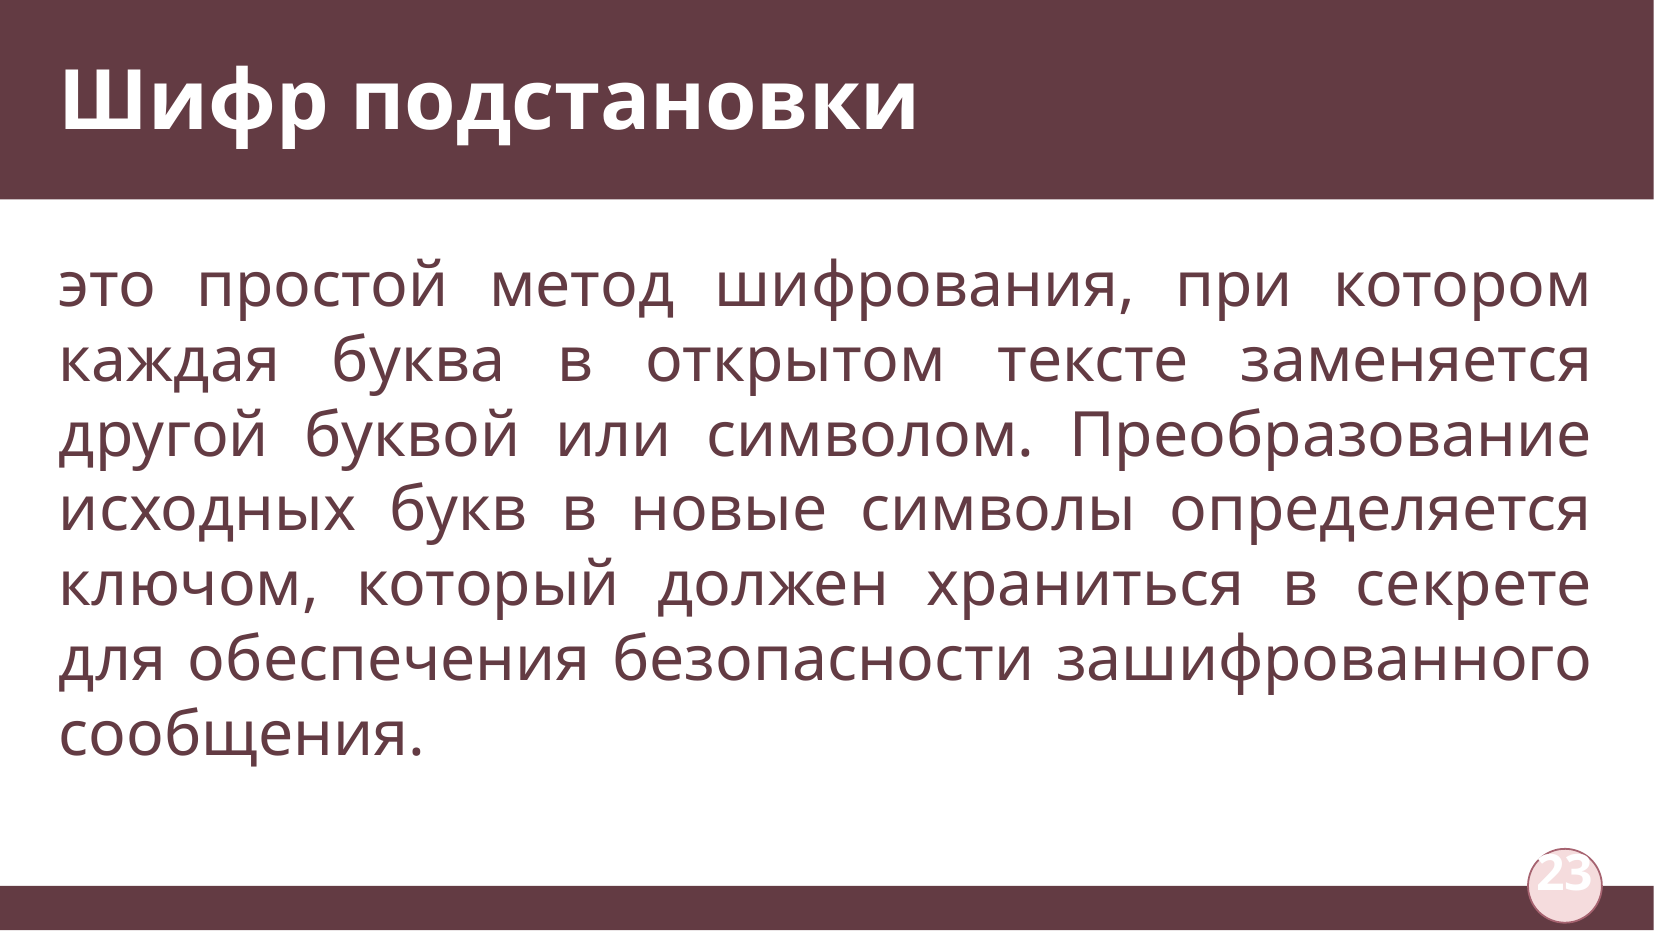

# Шифр подстановки
это простой метод шифрования, при котором каждая буква в открытом тексте заменяется другой буквой или символом. Преобразование исходных букв в новые символы определяется ключом, который должен храниться в секрете для обеспечения безопасности зашифрованного сообщения.